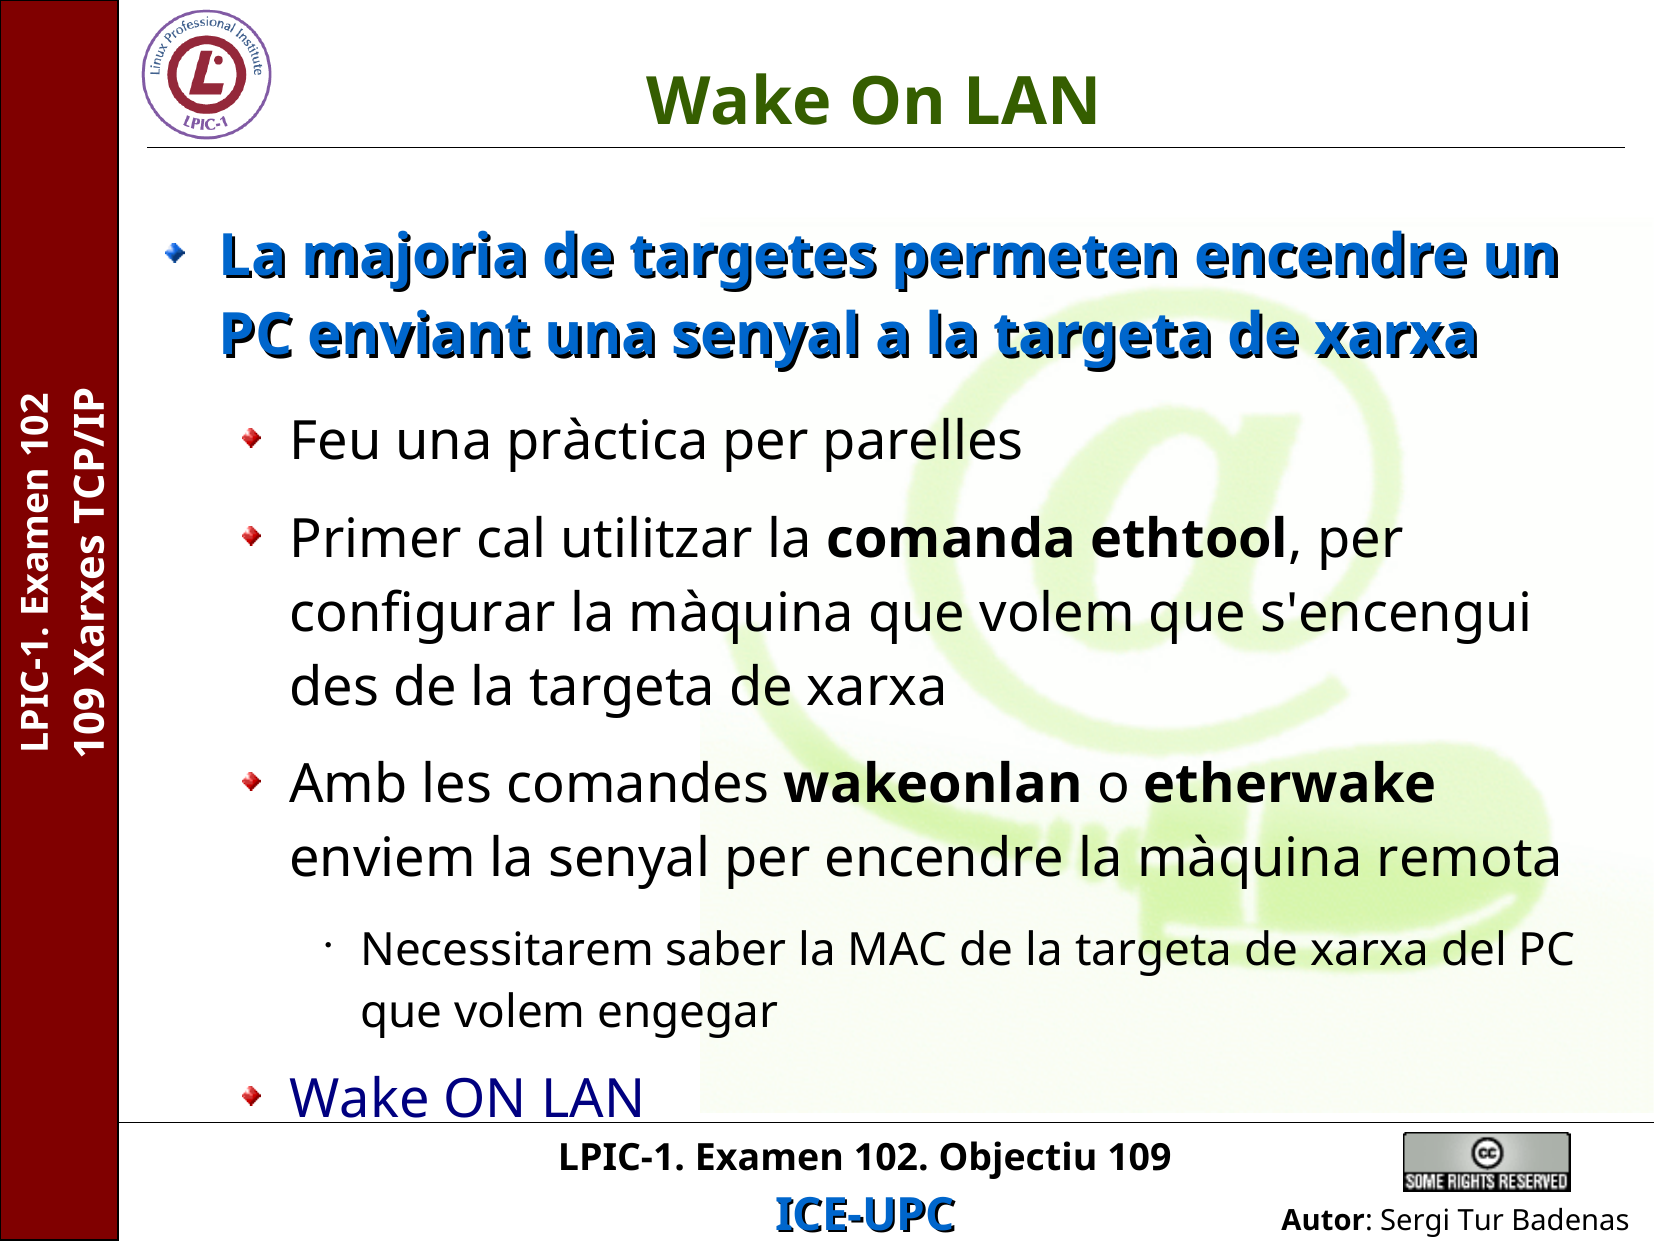

# Wake On LAN
La majoria de targetes permeten encendre un PC enviant una senyal a la targeta de xarxa
Feu una pràctica per parelles
Primer cal utilitzar la comanda ethtool, per configurar la màquina que volem que s'encengui des de la targeta de xarxa
Amb les comandes wakeonlan o etherwake enviem la senyal per encendre la màquina remota
Necessitarem saber la MAC de la targeta de xarxa del PC que volem engegar
Wake ON LAN